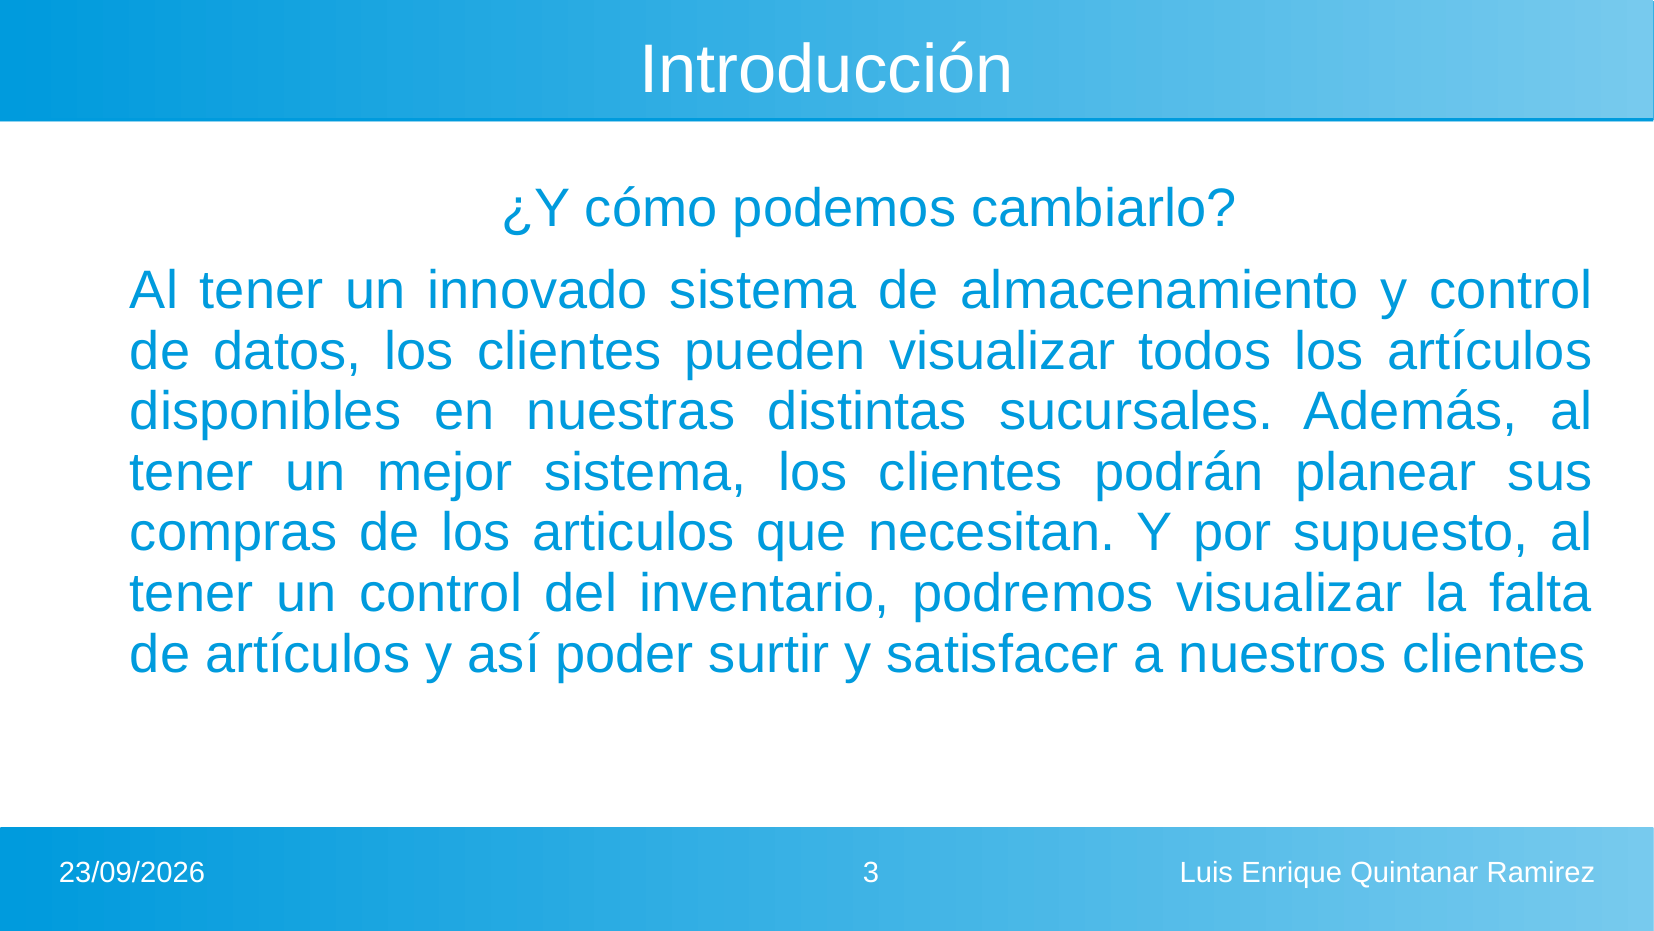

# Introducción
 ¿Y cómo podemos cambiarlo?
Al tener un innovado sistema de almacenamiento y control de datos, los clientes pueden visualizar todos los artículos disponibles en nuestras distintas sucursales. Además, al tener un mejor sistema, los clientes podrán planear sus compras de los articulos que necesitan. Y por supuesto, al tener un control del inventario, podremos visualizar la falta de artículos y así poder surtir y satisfacer a nuestros clientes
3